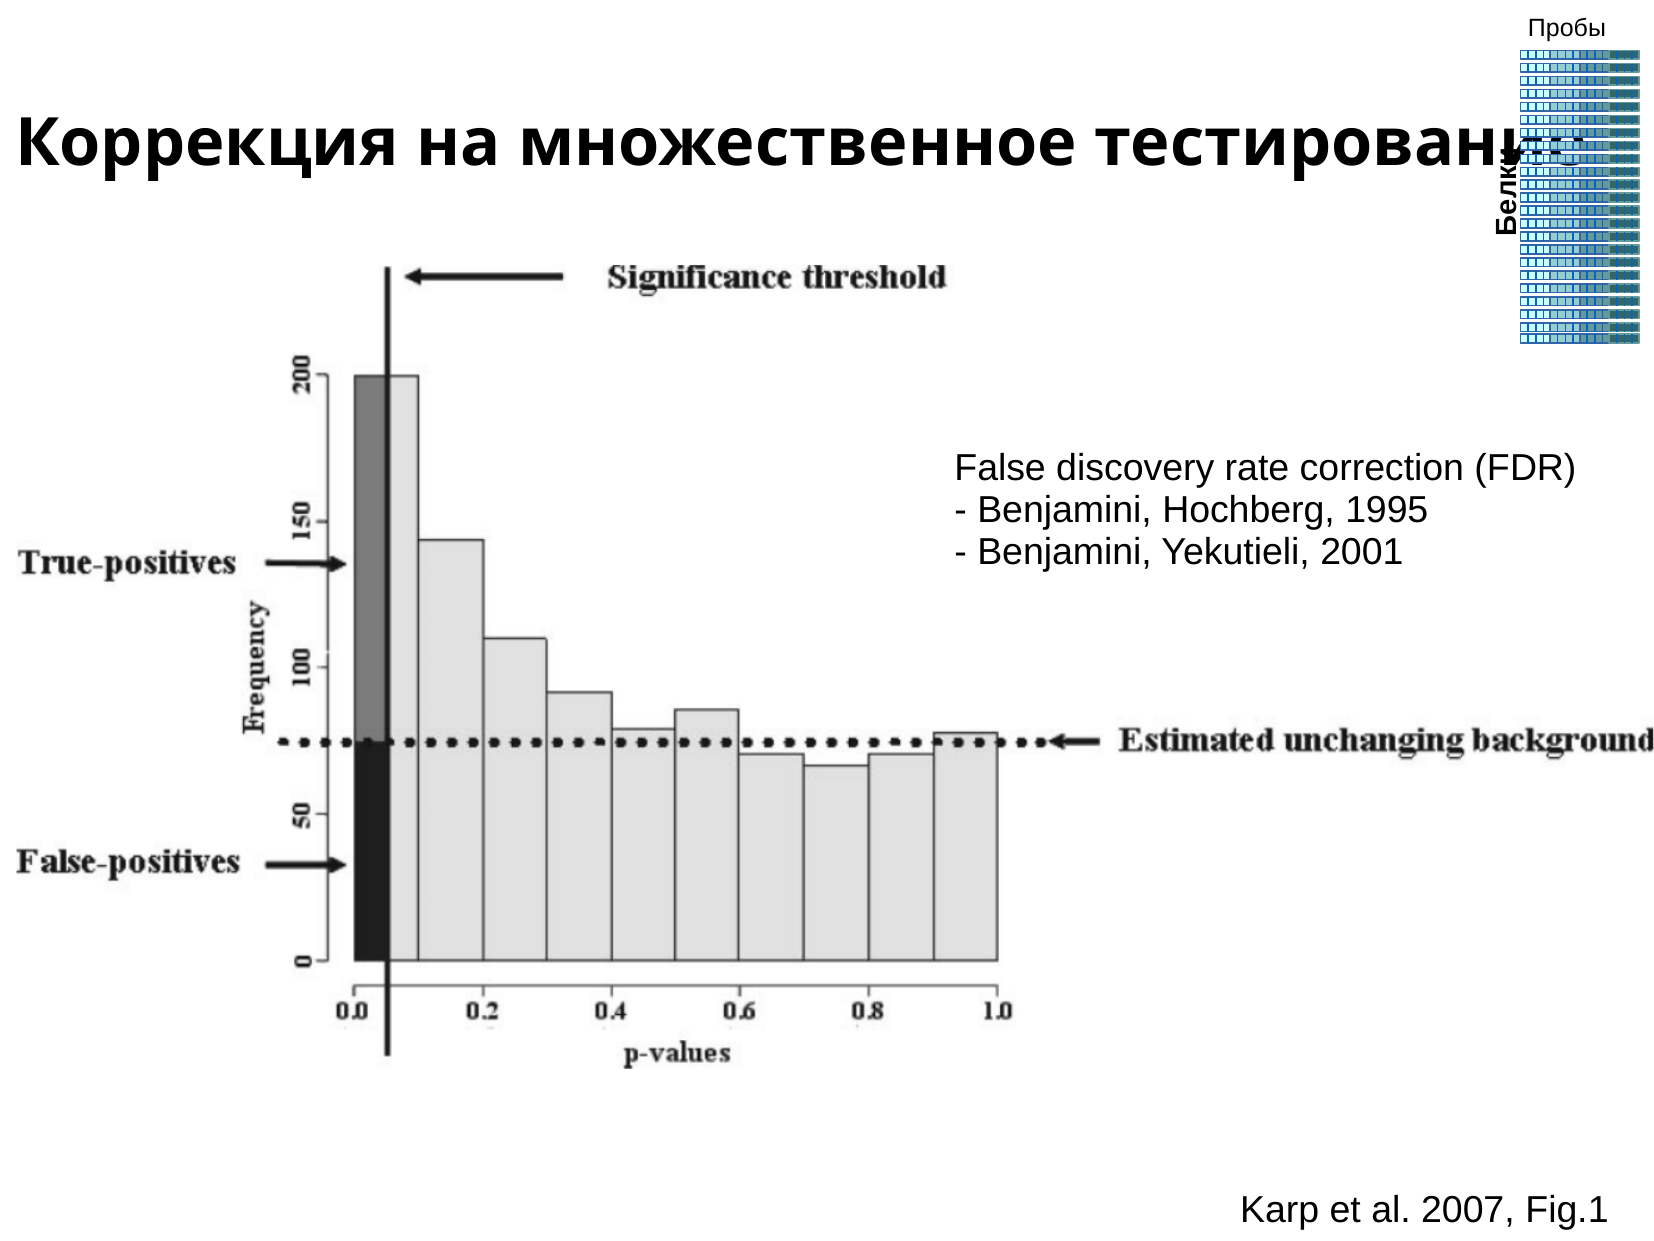

Пробы
Белки
# Коррекция на множественное тестирование
False discovery rate correction (FDR)
- Benjamini, Hochberg, 1995
- Benjamini, Yekutieli, 2001
Karp et al. 2007, Fig.1